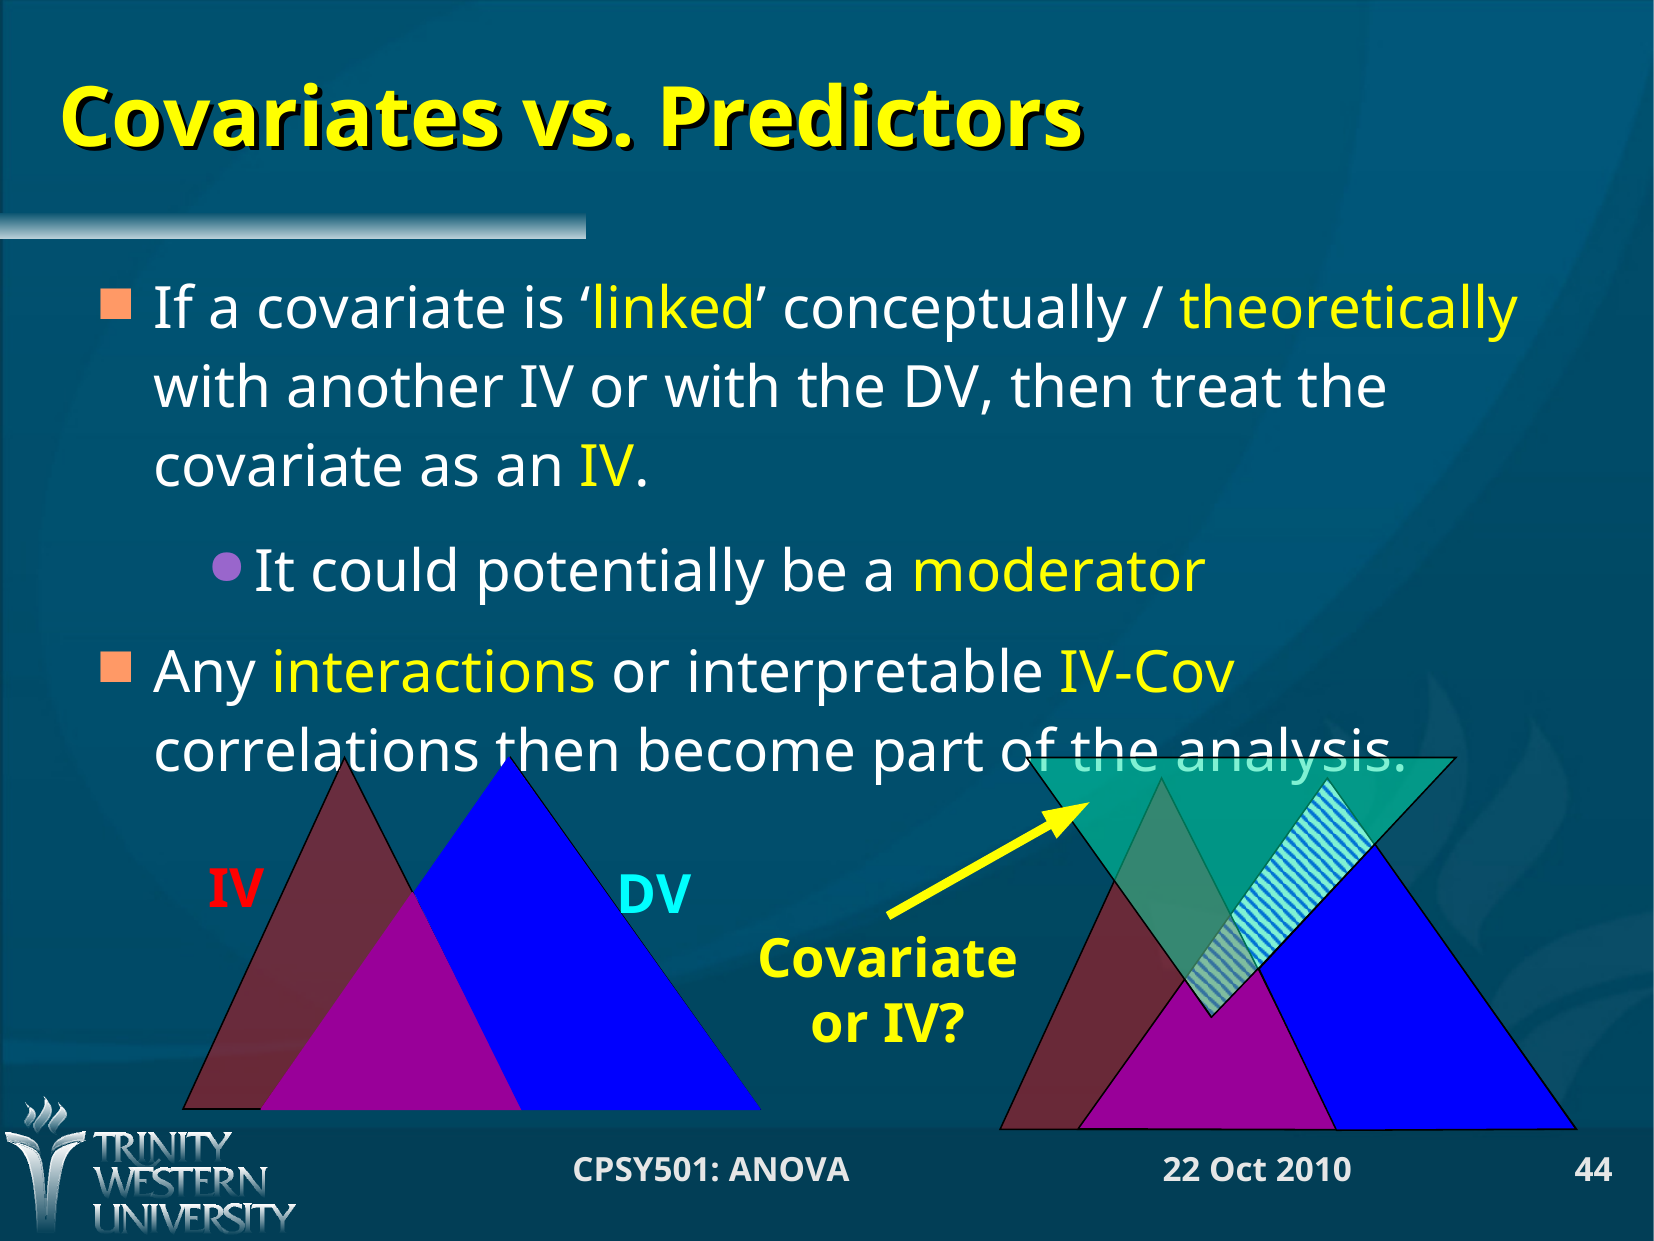

# Covariates vs. Predictors
If a covariate is ‘linked’ conceptually / theoretically with another IV or with the DV, then treat the covariate as an IV.
It could potentially be a moderator
Any interactions or interpretable IV-Cov correlations then become part of the analysis.
IV
DV
Covariate
or IV?
CPSY501: ANOVA
22 Oct 2010
44